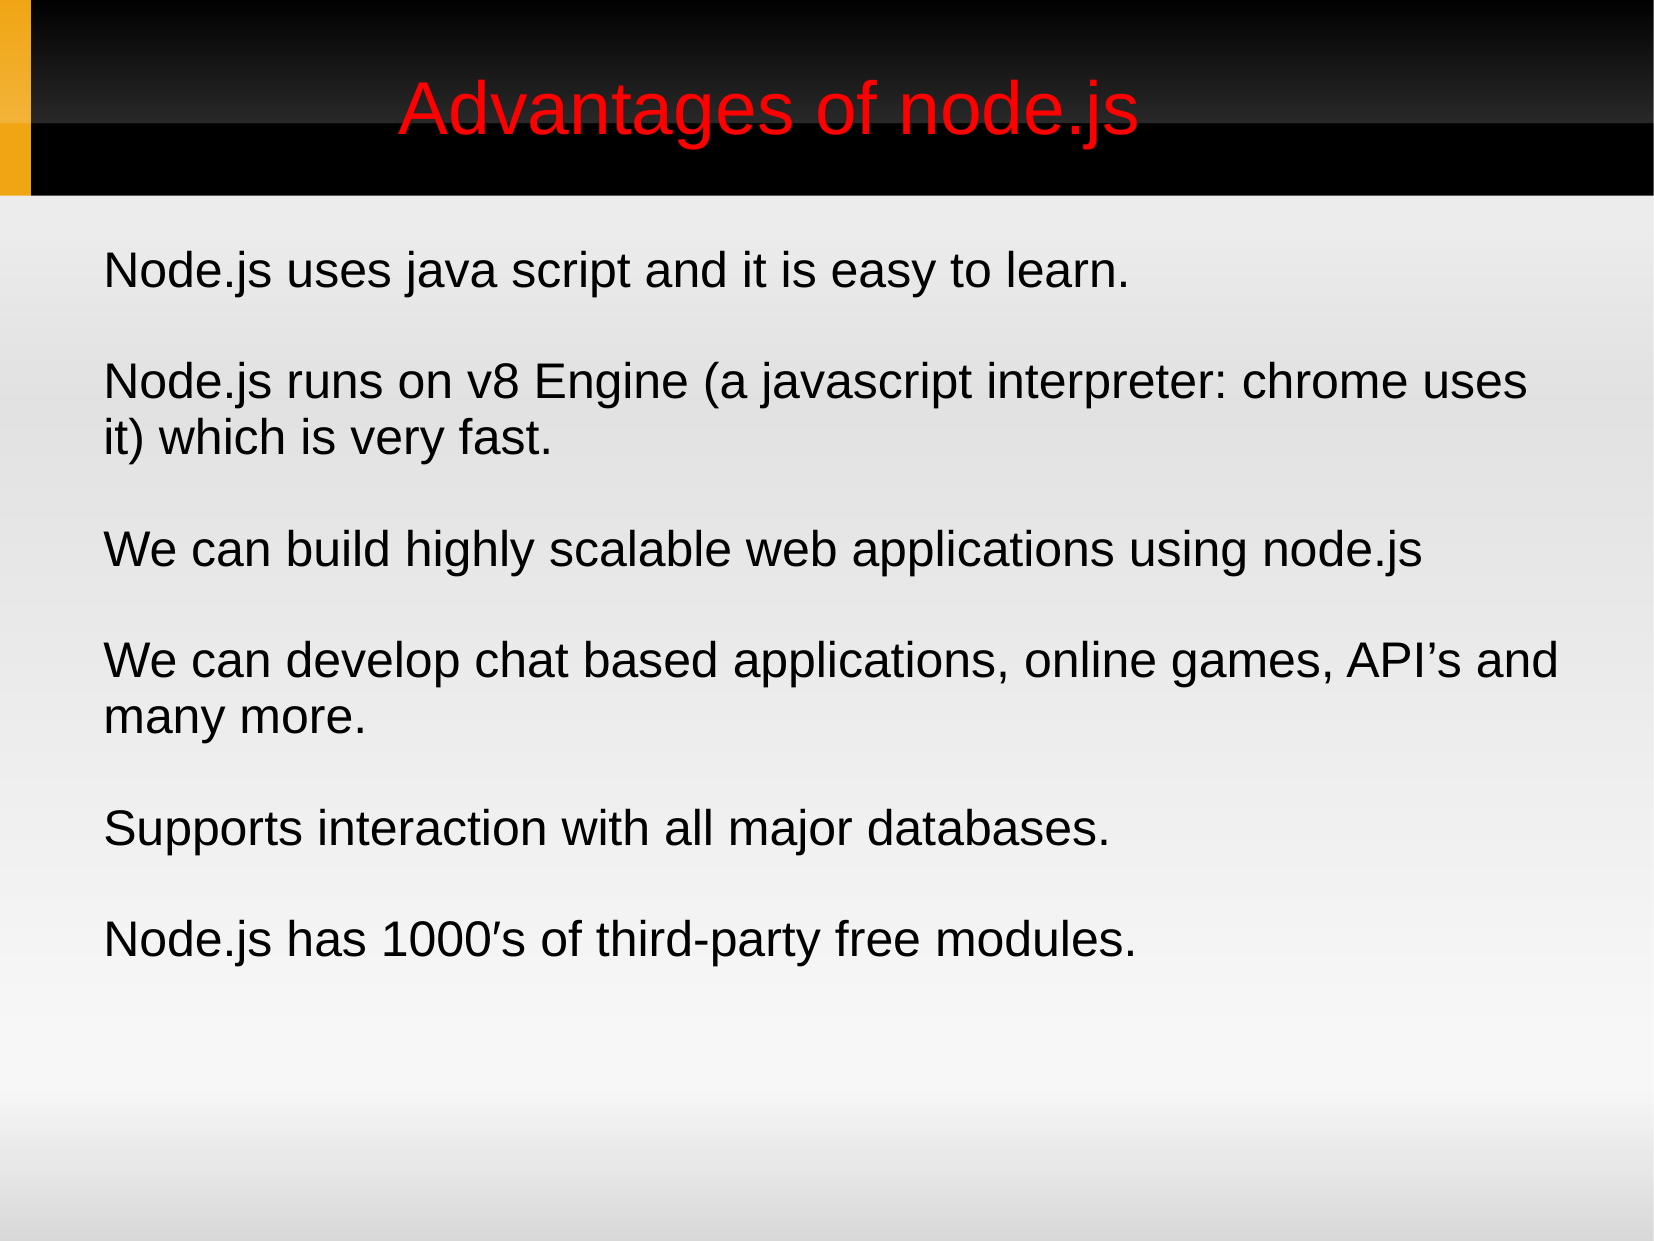

Advantages of node.js
Node.js uses java script and it is easy to learn.
Node.js runs on v8 Engine (a javascript interpreter: chrome uses it) which is very fast.
We can build highly scalable web applications using node.js
We can develop chat based applications, online games, API’s and many more.
Supports interaction with all major databases.
Node.js has 1000′s of third-party free modules.